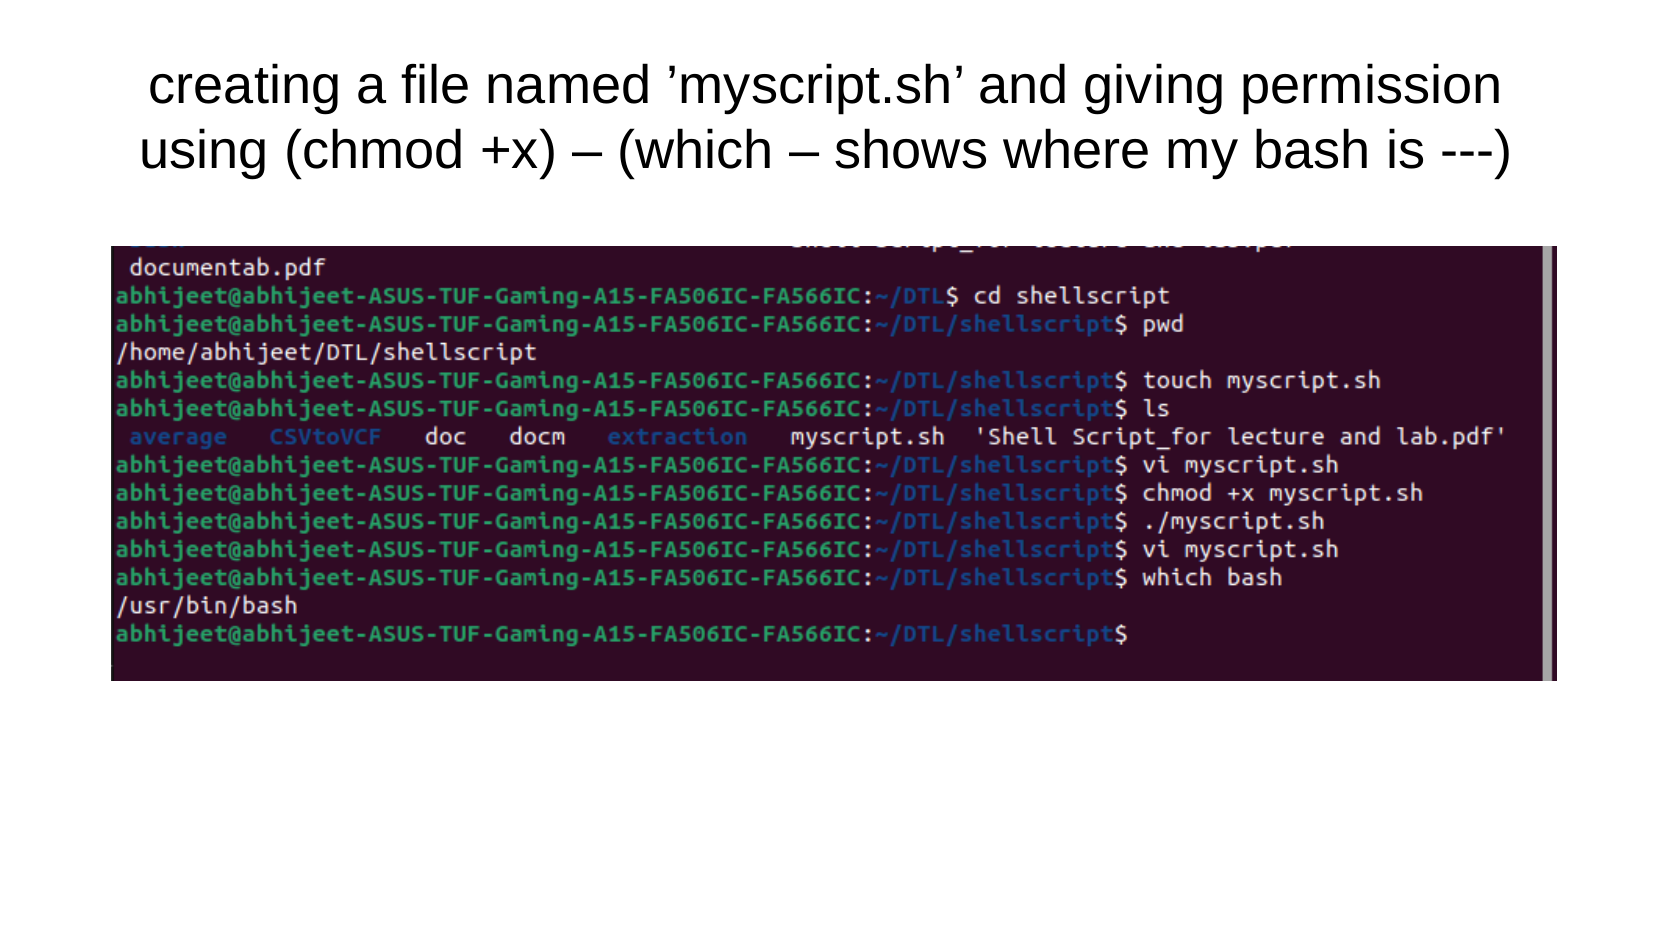

# creating a file named ’myscript.sh’ and giving permission using (chmod +x) – (which – shows where my bash is ---)